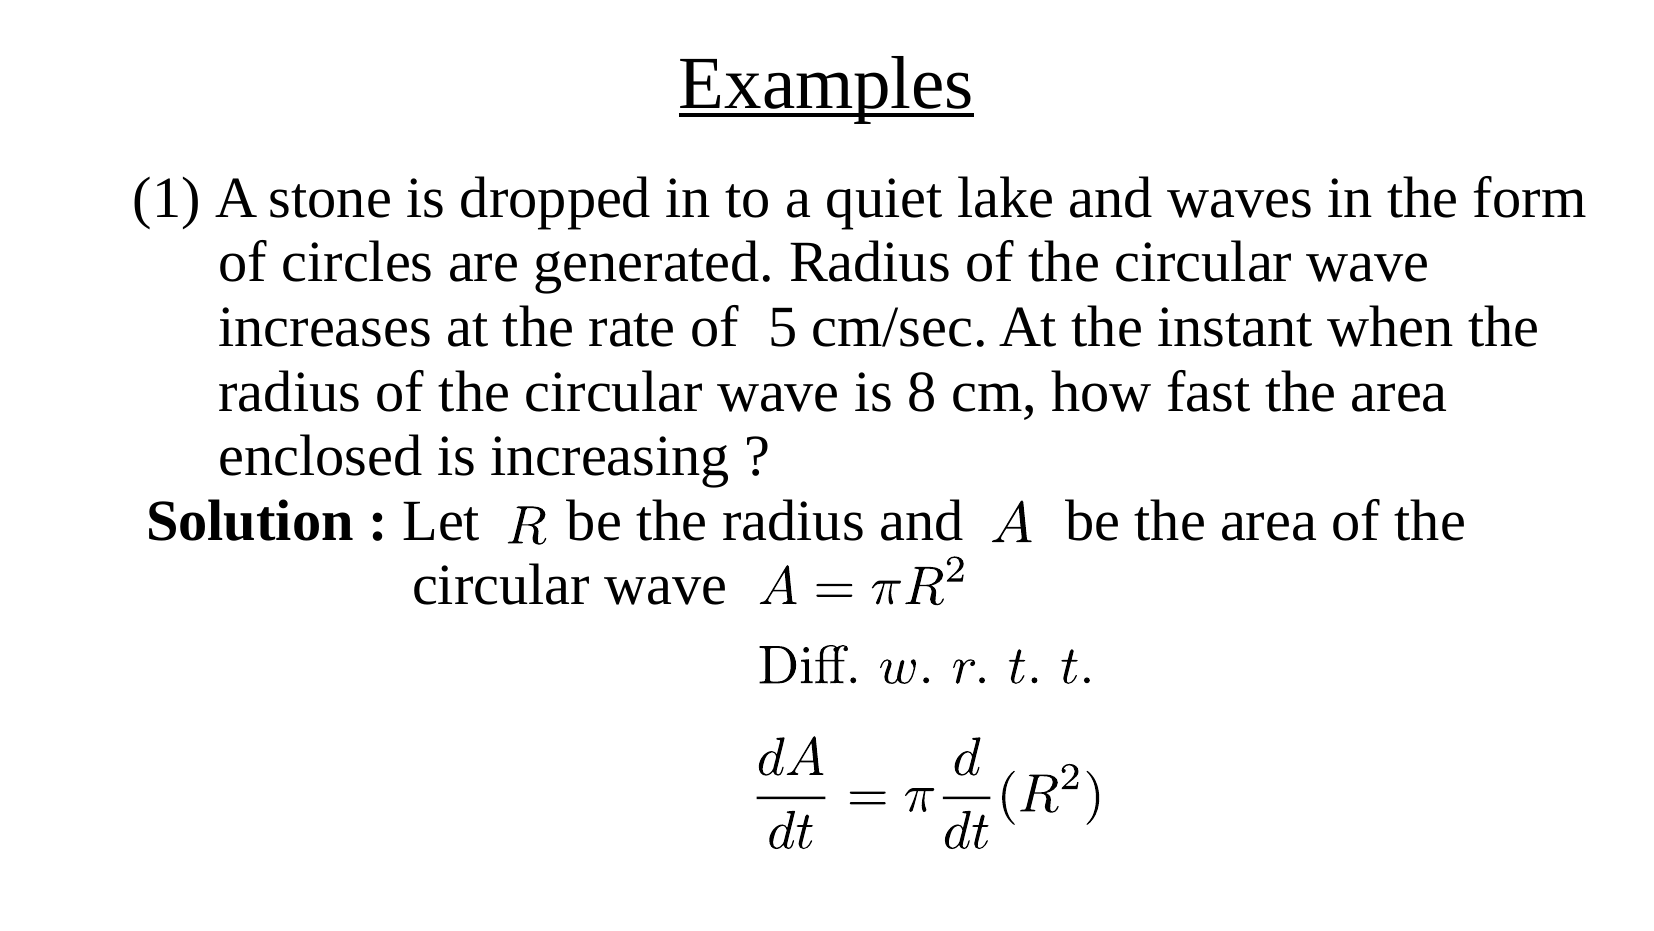

# Examples
	(1) A stone is dropped in to a quiet lake and waves in the form
 of circles are generated. Radius of the circular wave
 increases at the rate of 5 cm/sec. At the instant when the
 radius of the circular wave is 8 cm, how fast the area
 enclosed is increasing ?
 Solution : Let be the radius and be the area of the
				 circular wave